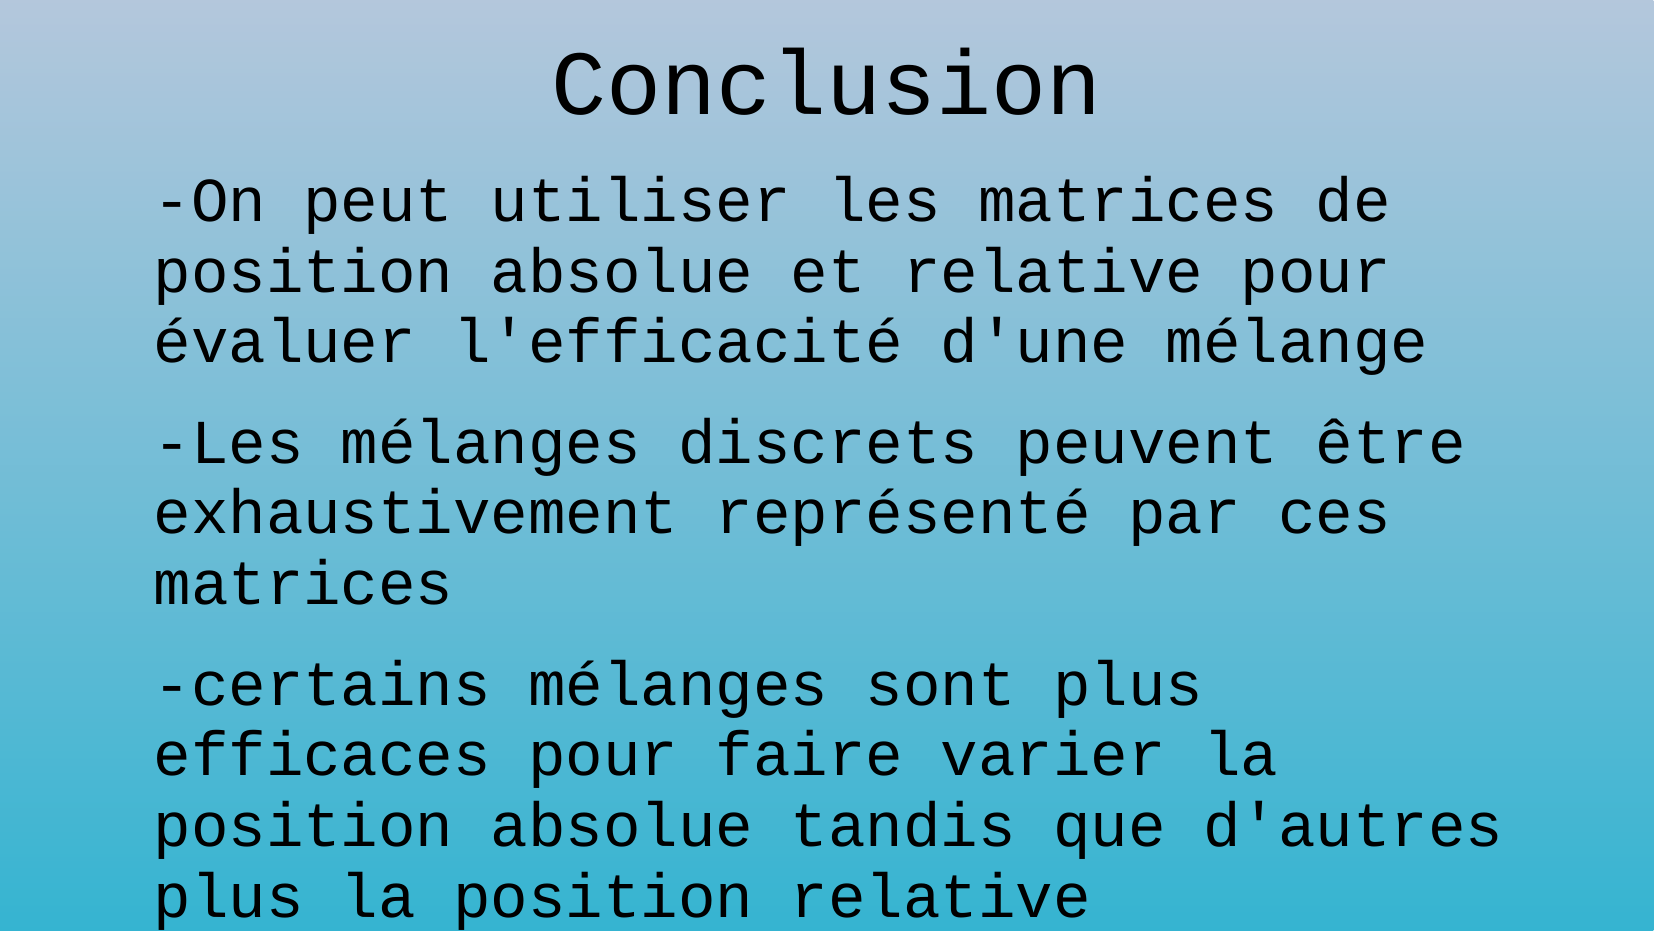

# Conclusion
-On peut utiliser les matrices de position absolue et relative pour évaluer l'efficacité d'une mélange
-Les mélanges discrets peuvent être exhaustivement représenté par ces matrices
-certains mélanges sont plus efficaces pour faire varier la position absolue tandis que d'autres plus la position relative